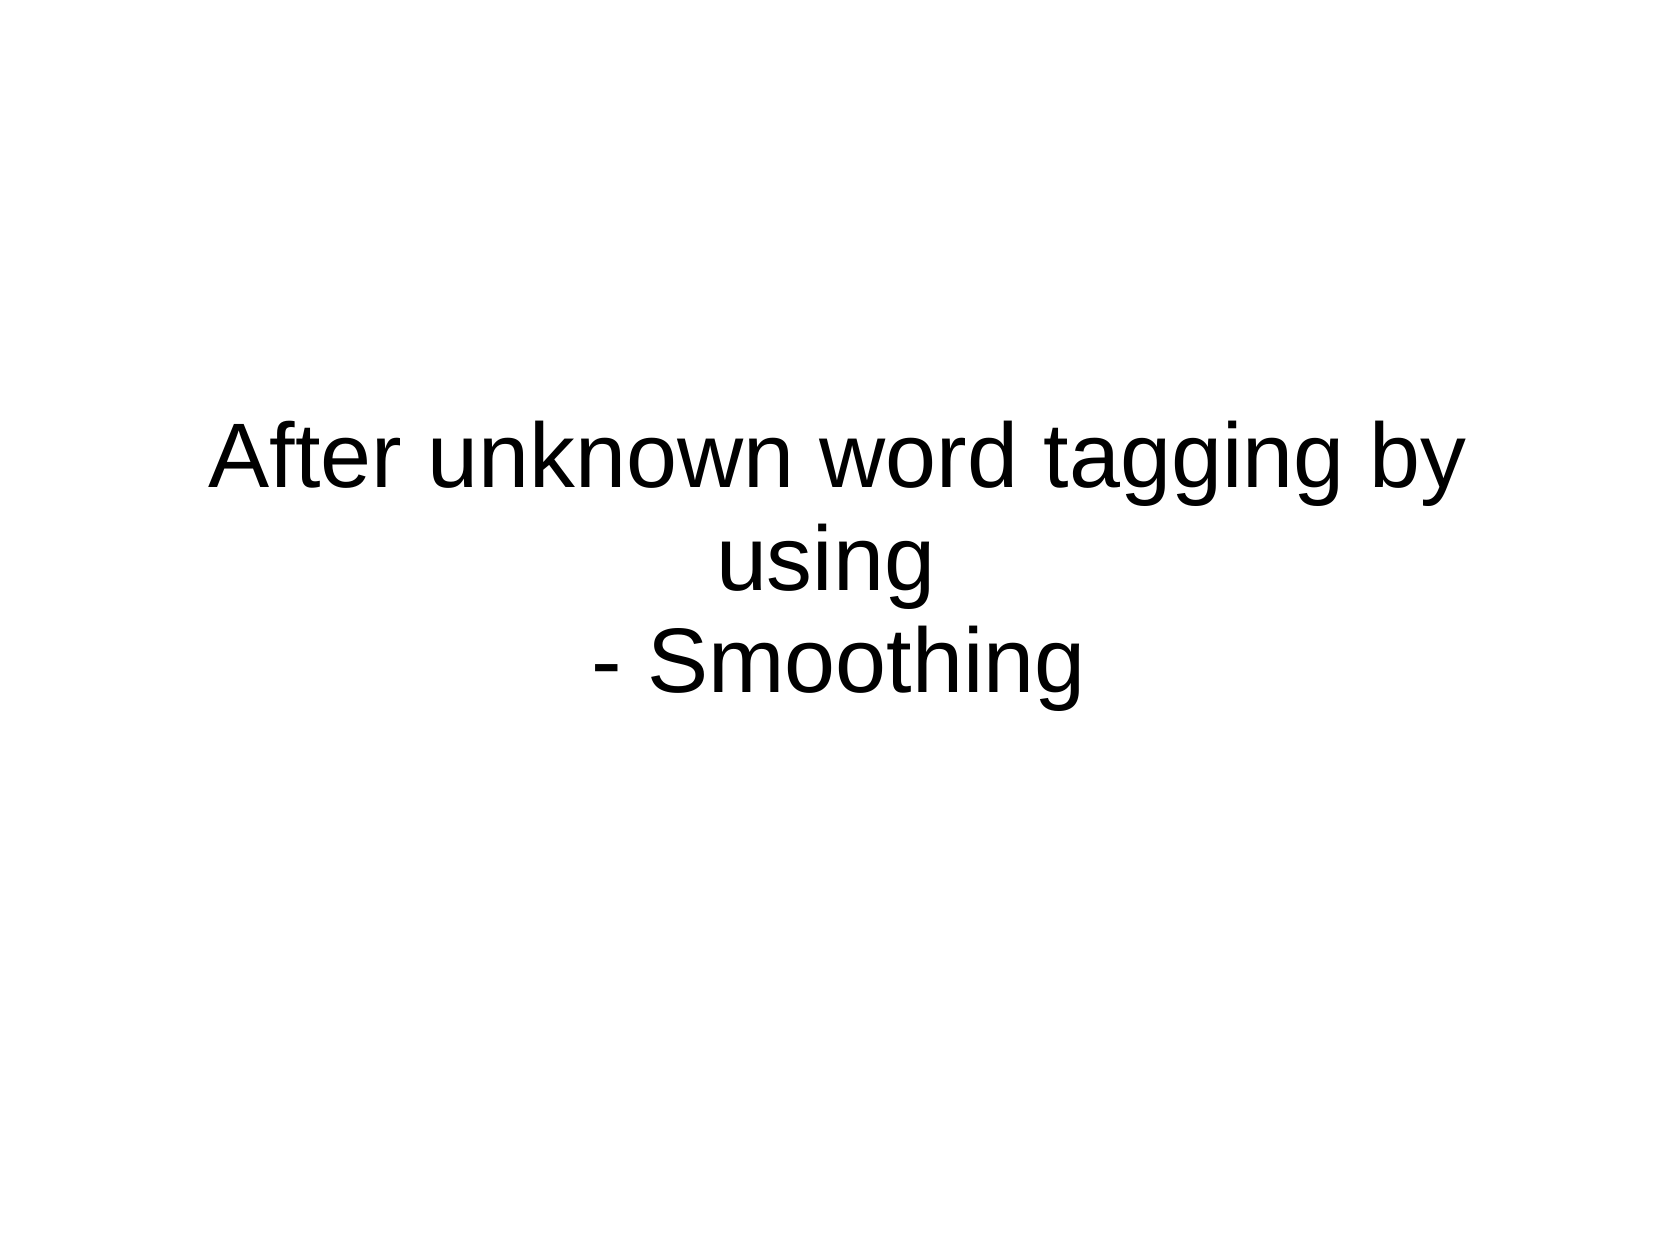

# After unknown word tagging by using - Smoothing